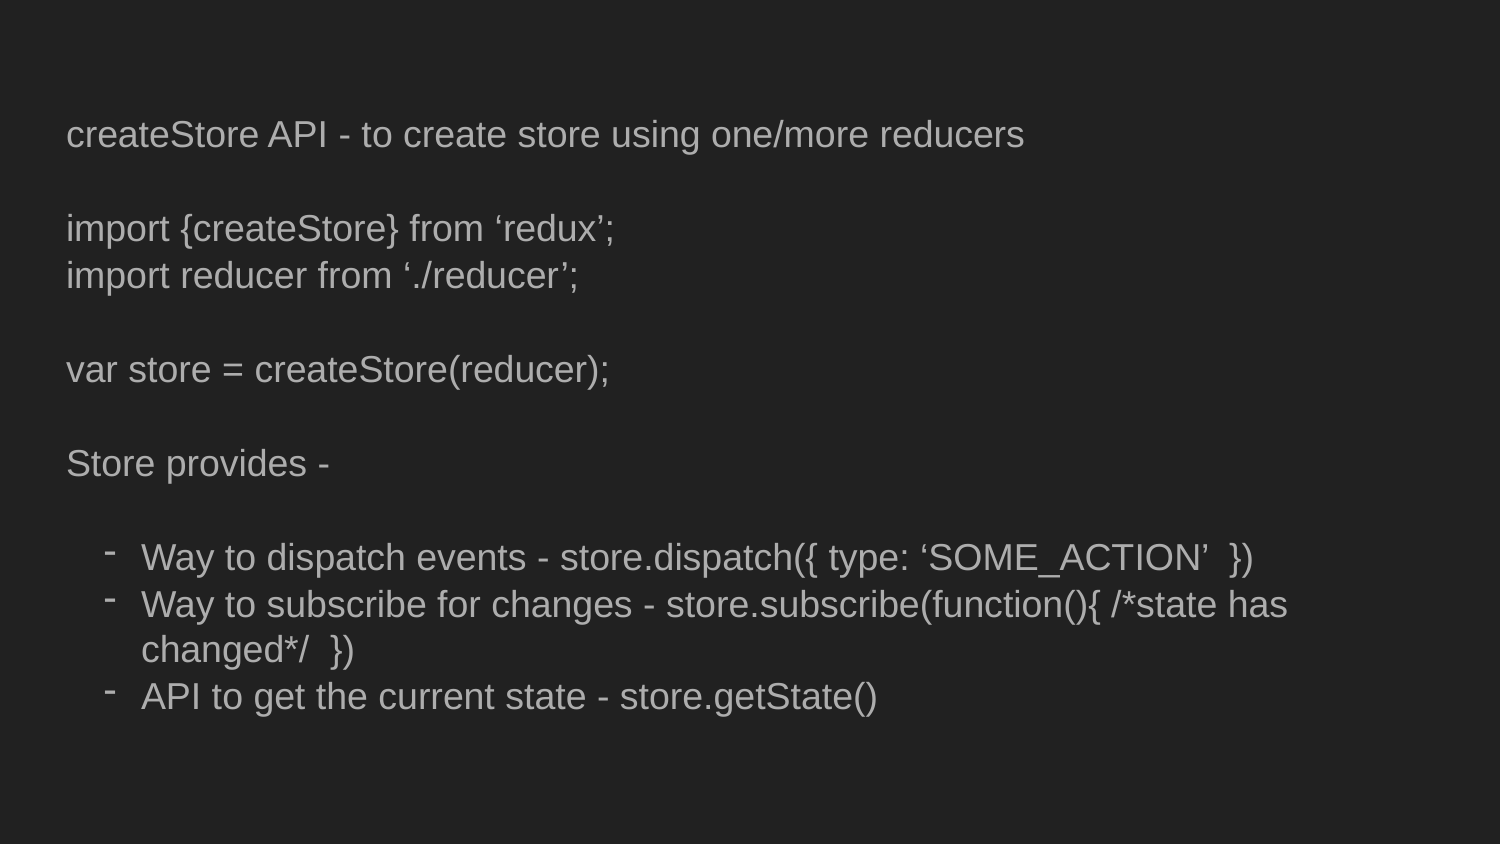

# createStore API - to create store using one/more reducers
import {createStore} from ‘redux’;
import reducer from ‘./reducer’;
var store = createStore(reducer);
Store provides -
Way to dispatch events - store.dispatch({ type: ‘SOME_ACTION’ })
Way to subscribe for changes - store.subscribe(function(){ /*state has changed*/ })
API to get the current state - store.getState()